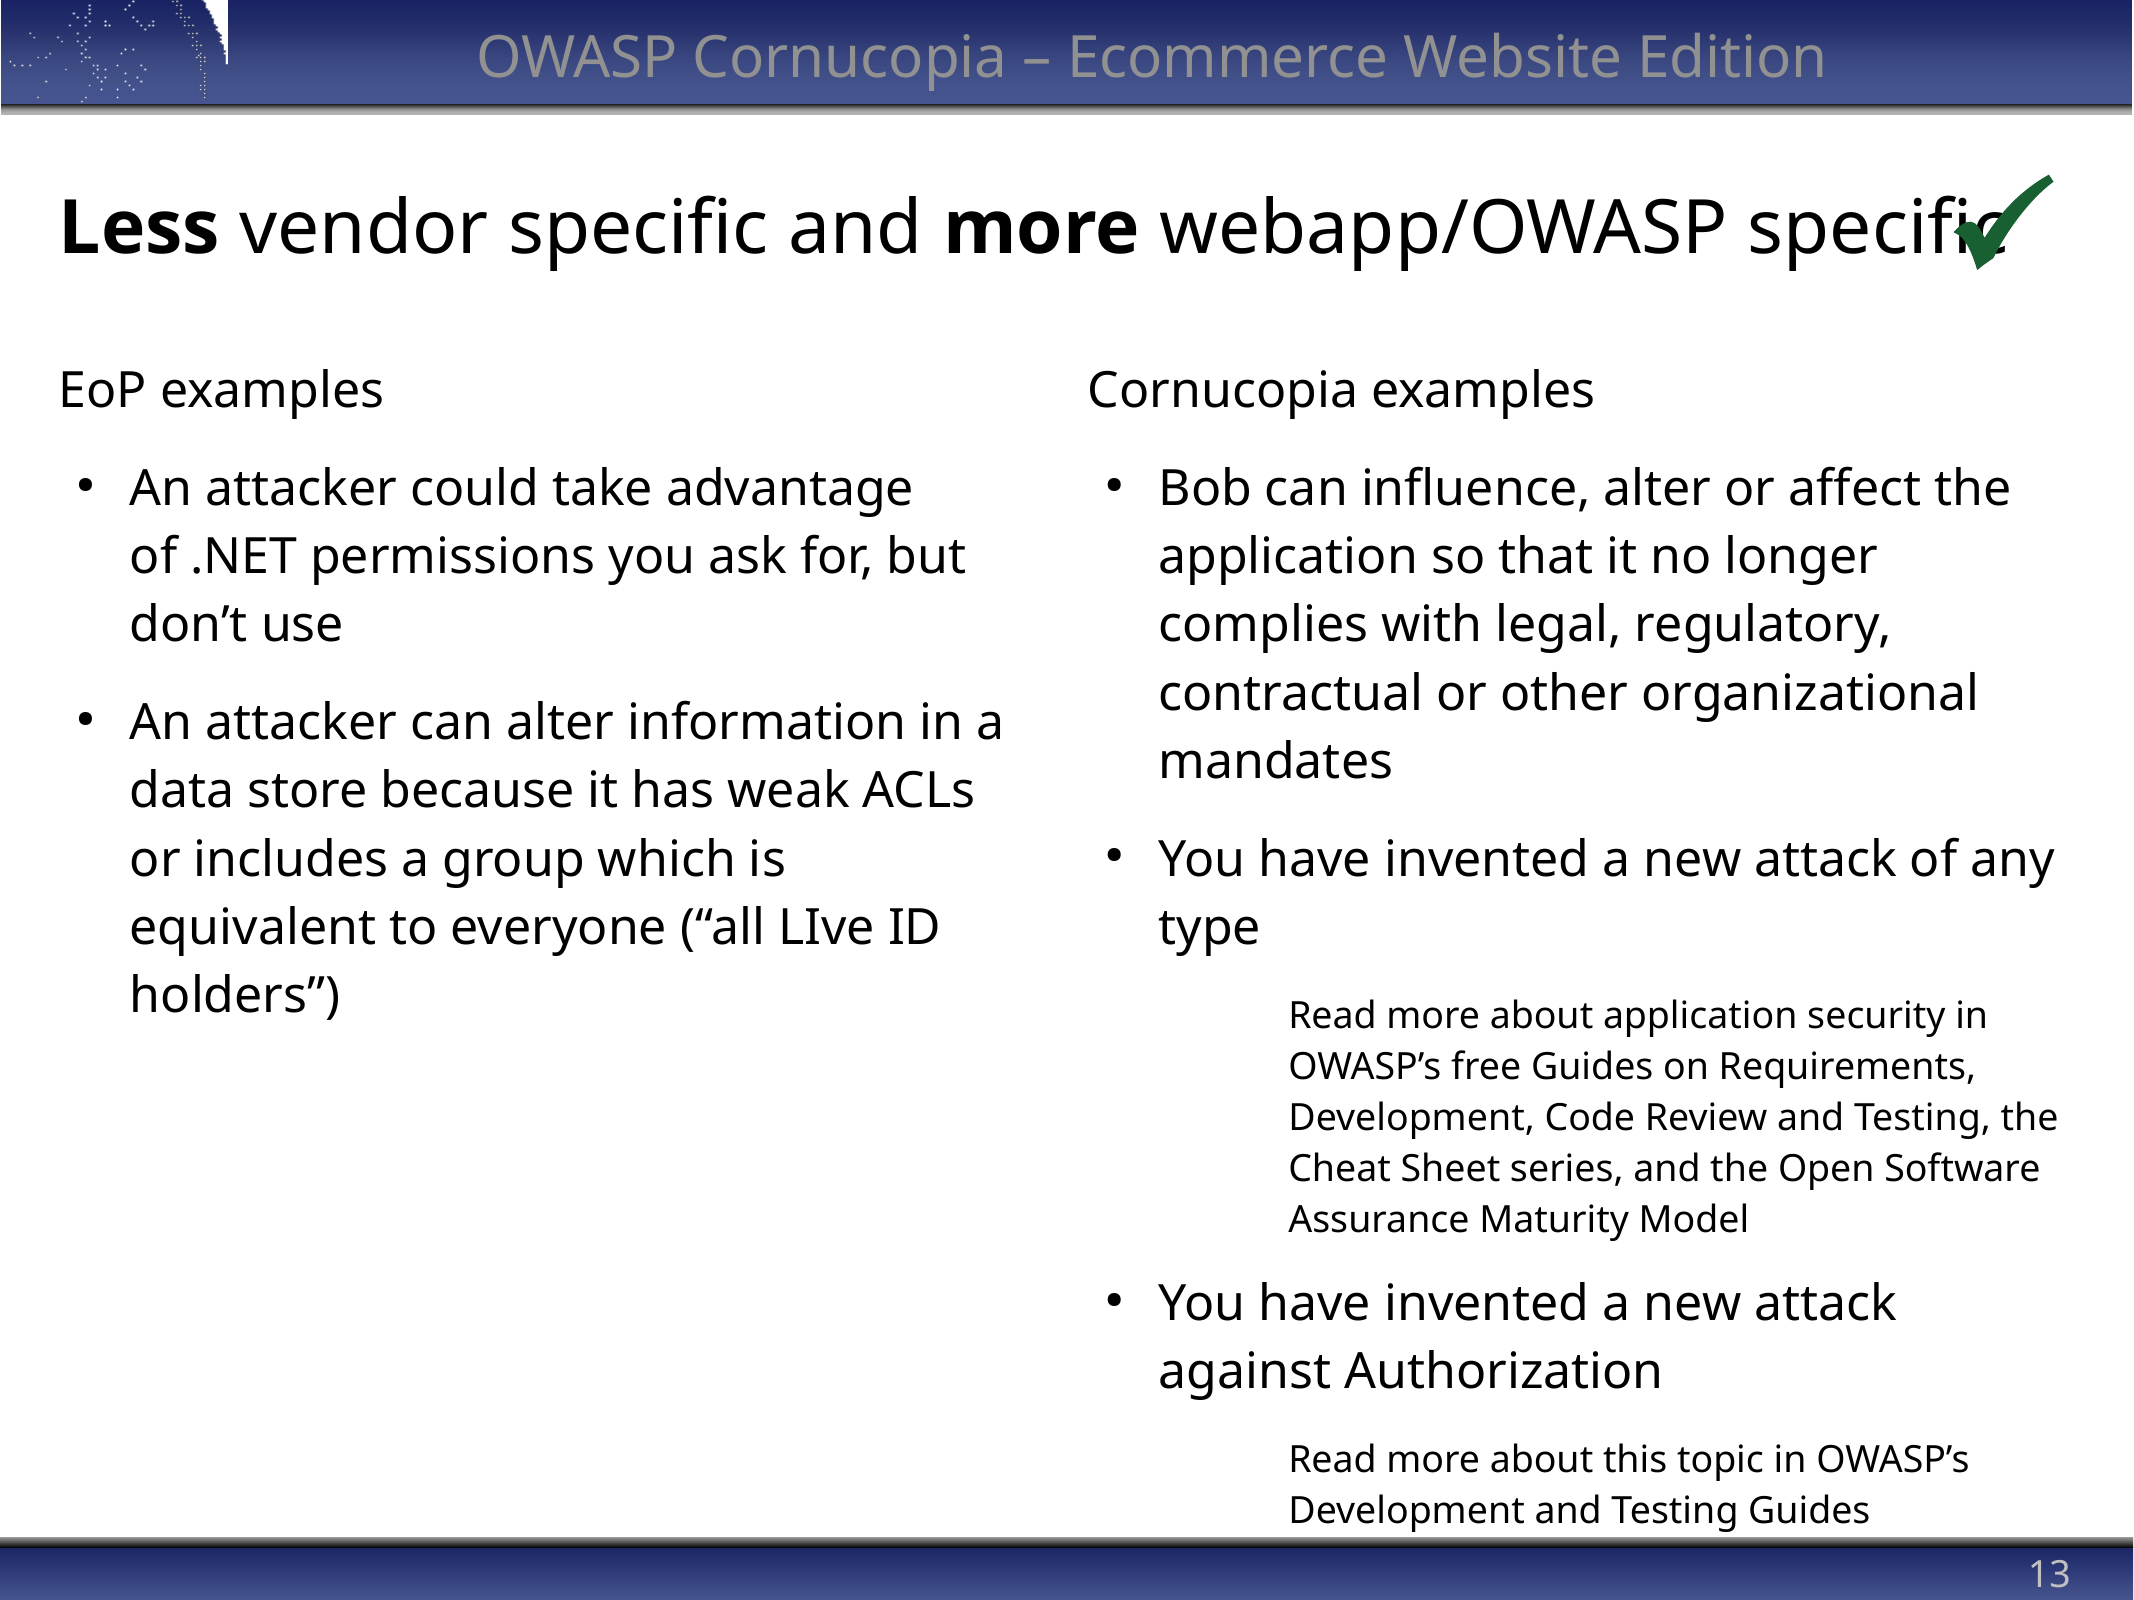

# Less vendor specific and more webapp/OWASP specific
ü
EoP examples
An attacker could take advantage of .NET permissions you ask for, but don’t use
An attacker can alter information in a data store because it has weak ACLs or includes a group which is equivalent to everyone (“all LIve ID holders”)
Cornucopia examples
Bob can influence, alter or affect the application so that it no longer complies with legal, regulatory, contractual or other organizational mandates
You have invented a new attack of any type
Read more about application security in OWASP’s free Guides on Requirements, Development, Code Review and Testing, the Cheat Sheet series, and the Open Software Assurance Maturity Model
You have invented a new attack against Authorization
Read more about this topic in OWASP’s Development and Testing Guides